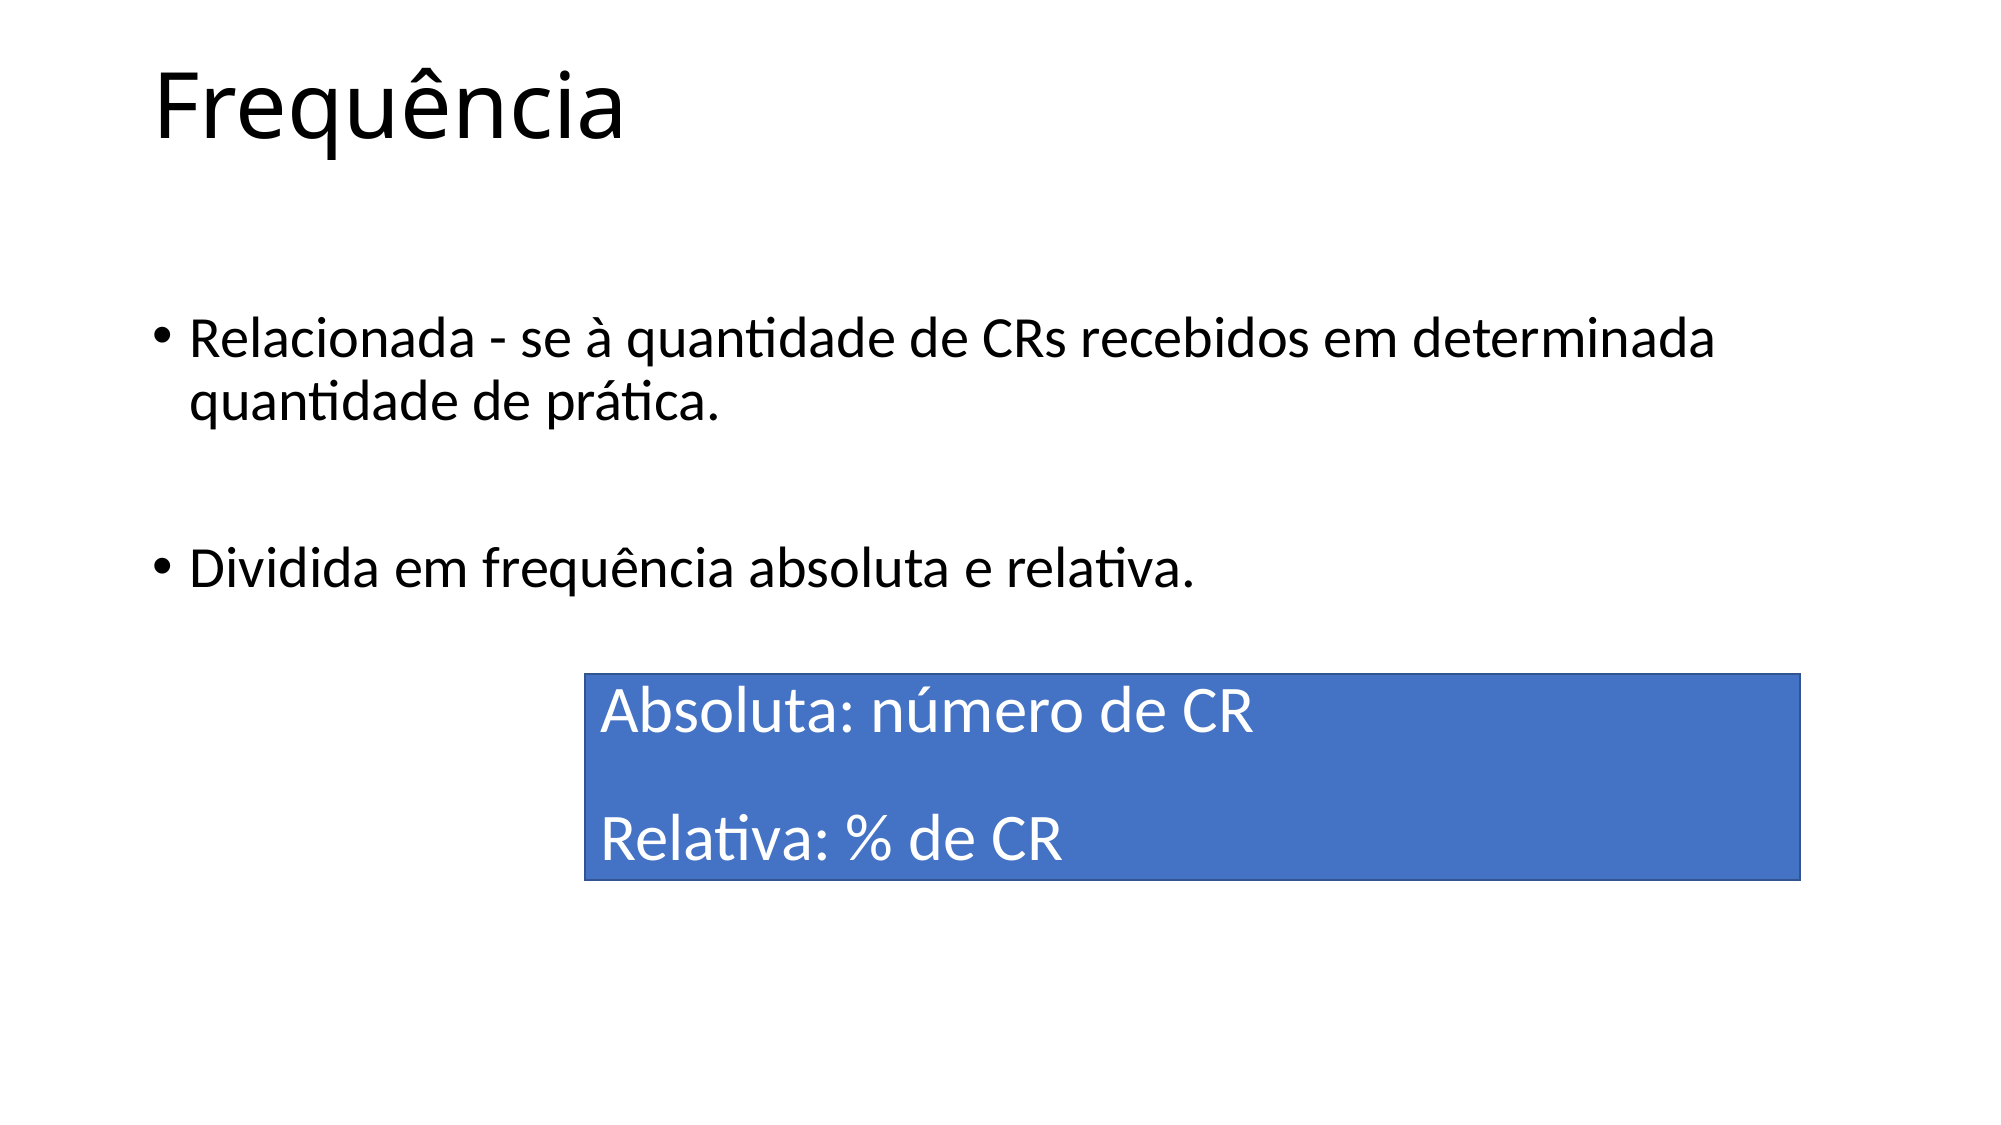

Frequência
# Relacionada - se à quantidade de CRs recebidos em determinada quantidade de prática.
Dividida em frequência absoluta e relativa.
Absoluta: número de CR
Relativa: % de CR